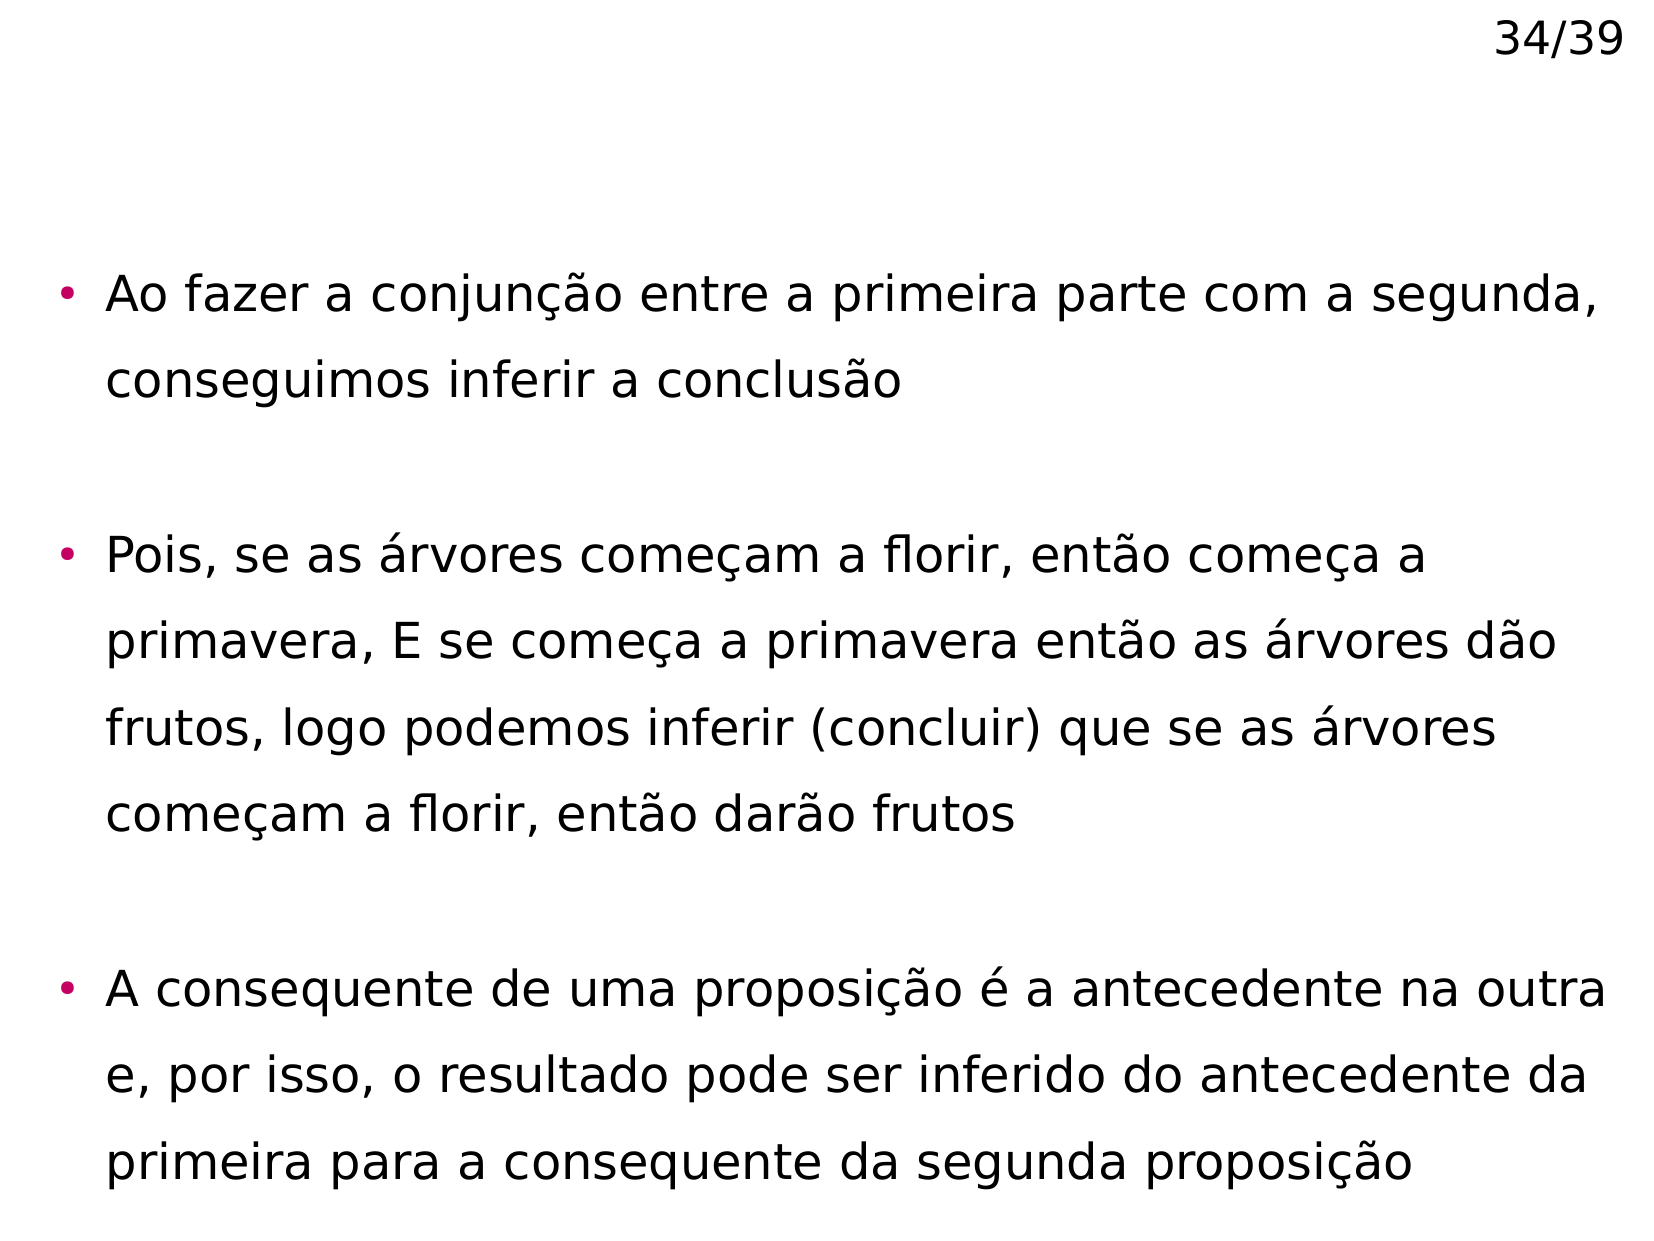

34
#
Ao fazer a conjunção entre a primeira parte com a segunda, conseguimos inferir a conclusão
Pois, se as árvores começam a florir, então começa a primavera, E se começa a primavera então as árvores dão frutos, logo podemos inferir (concluir) que se as árvores começam a florir, então darão frutos
A consequente de uma proposição é a antecedente na outra e, por isso, o resultado pode ser inferido do antecedente da primeira para a consequente da segunda proposição